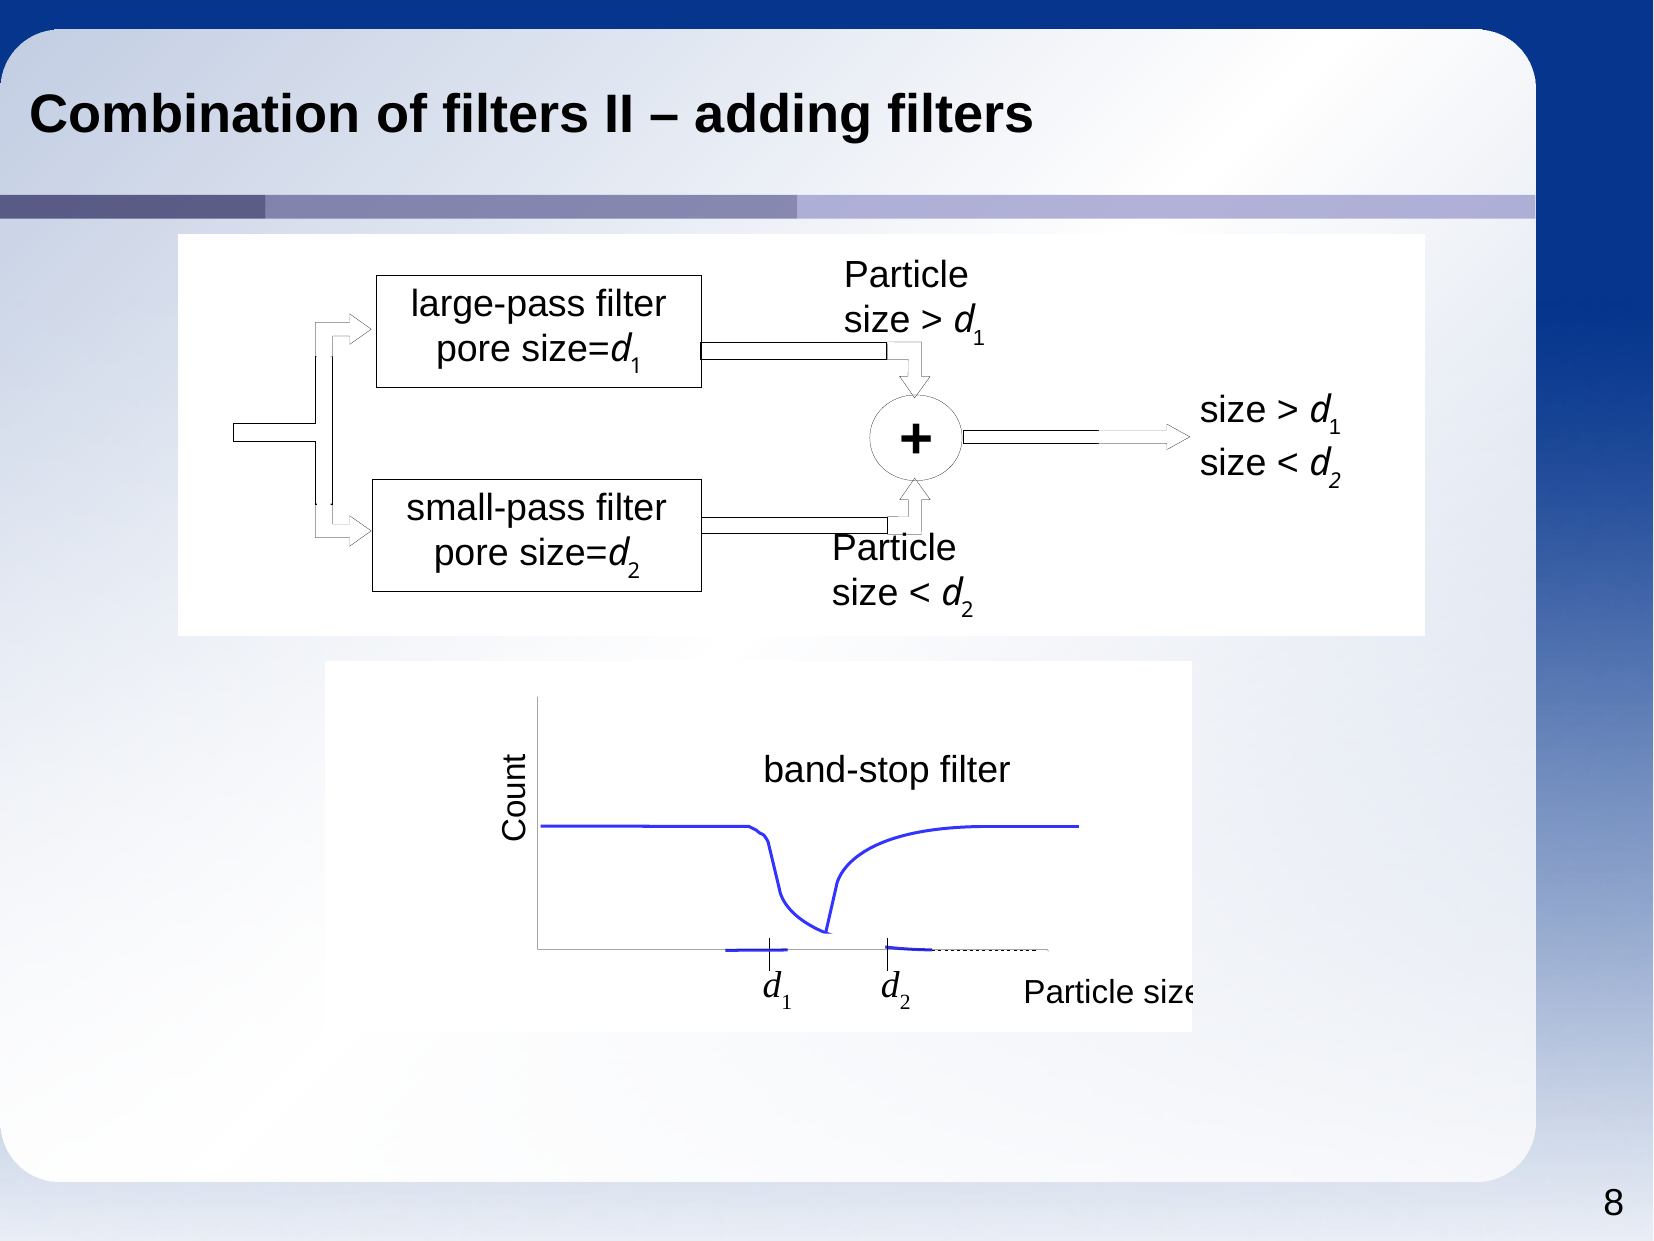

# Combination of filters II – adding filters
8